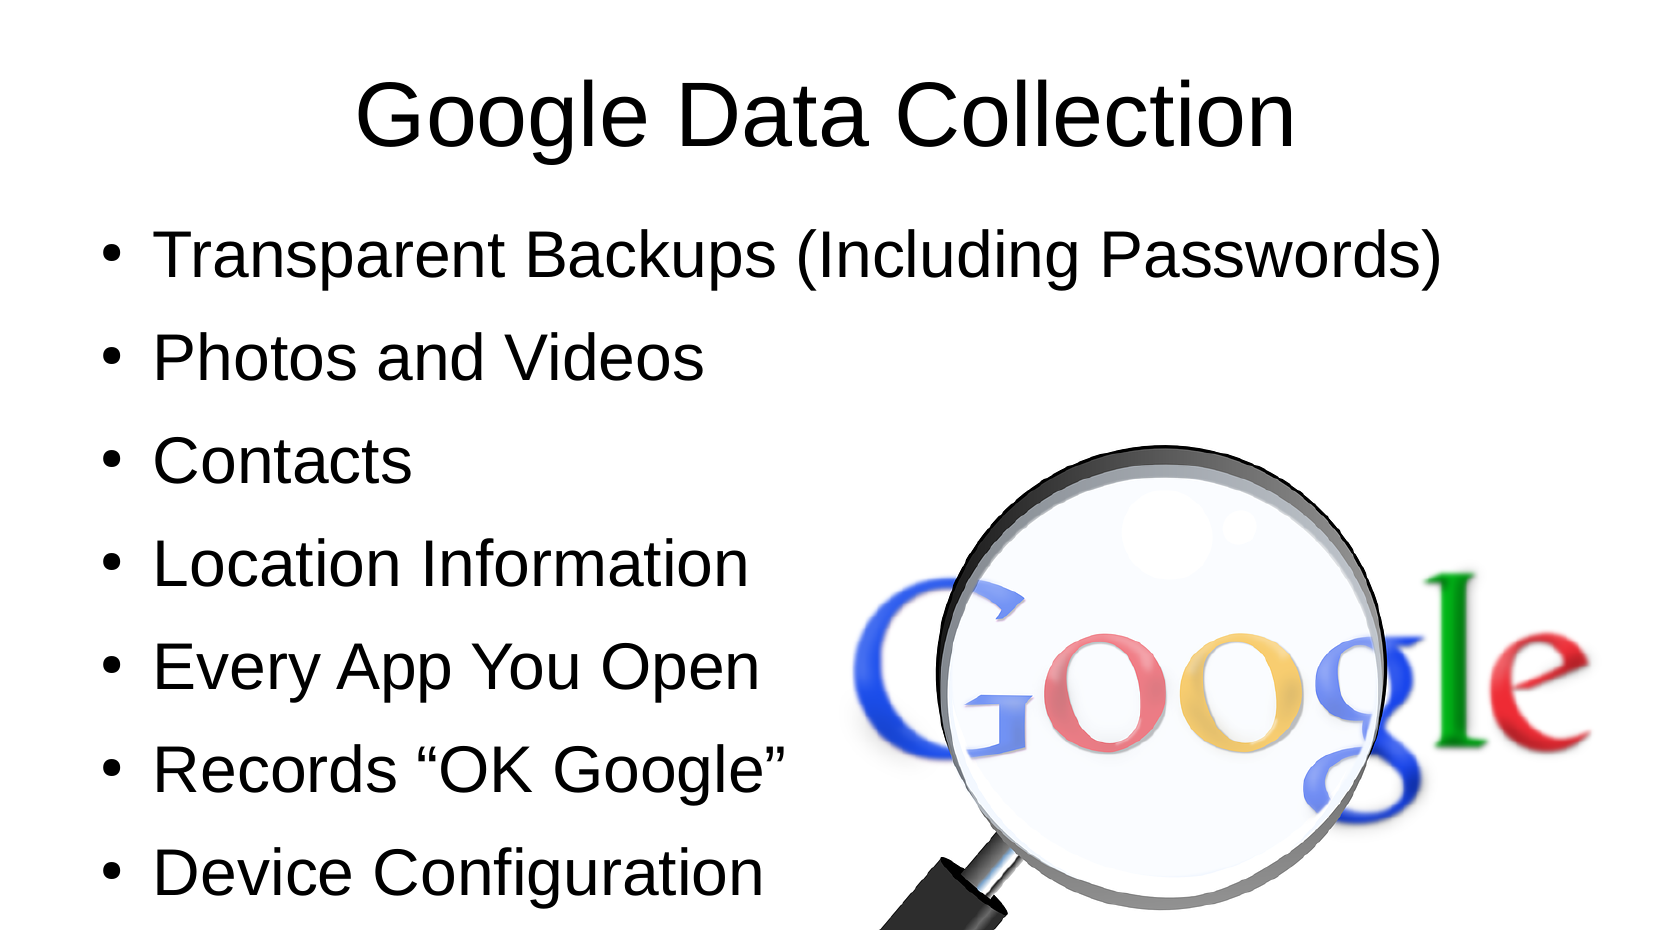

# Google Data Collection
Transparent Backups (Including Passwords)
Photos and Videos
Contacts
Location Information
Every App You Open
Records “OK Google”
Device Configuration